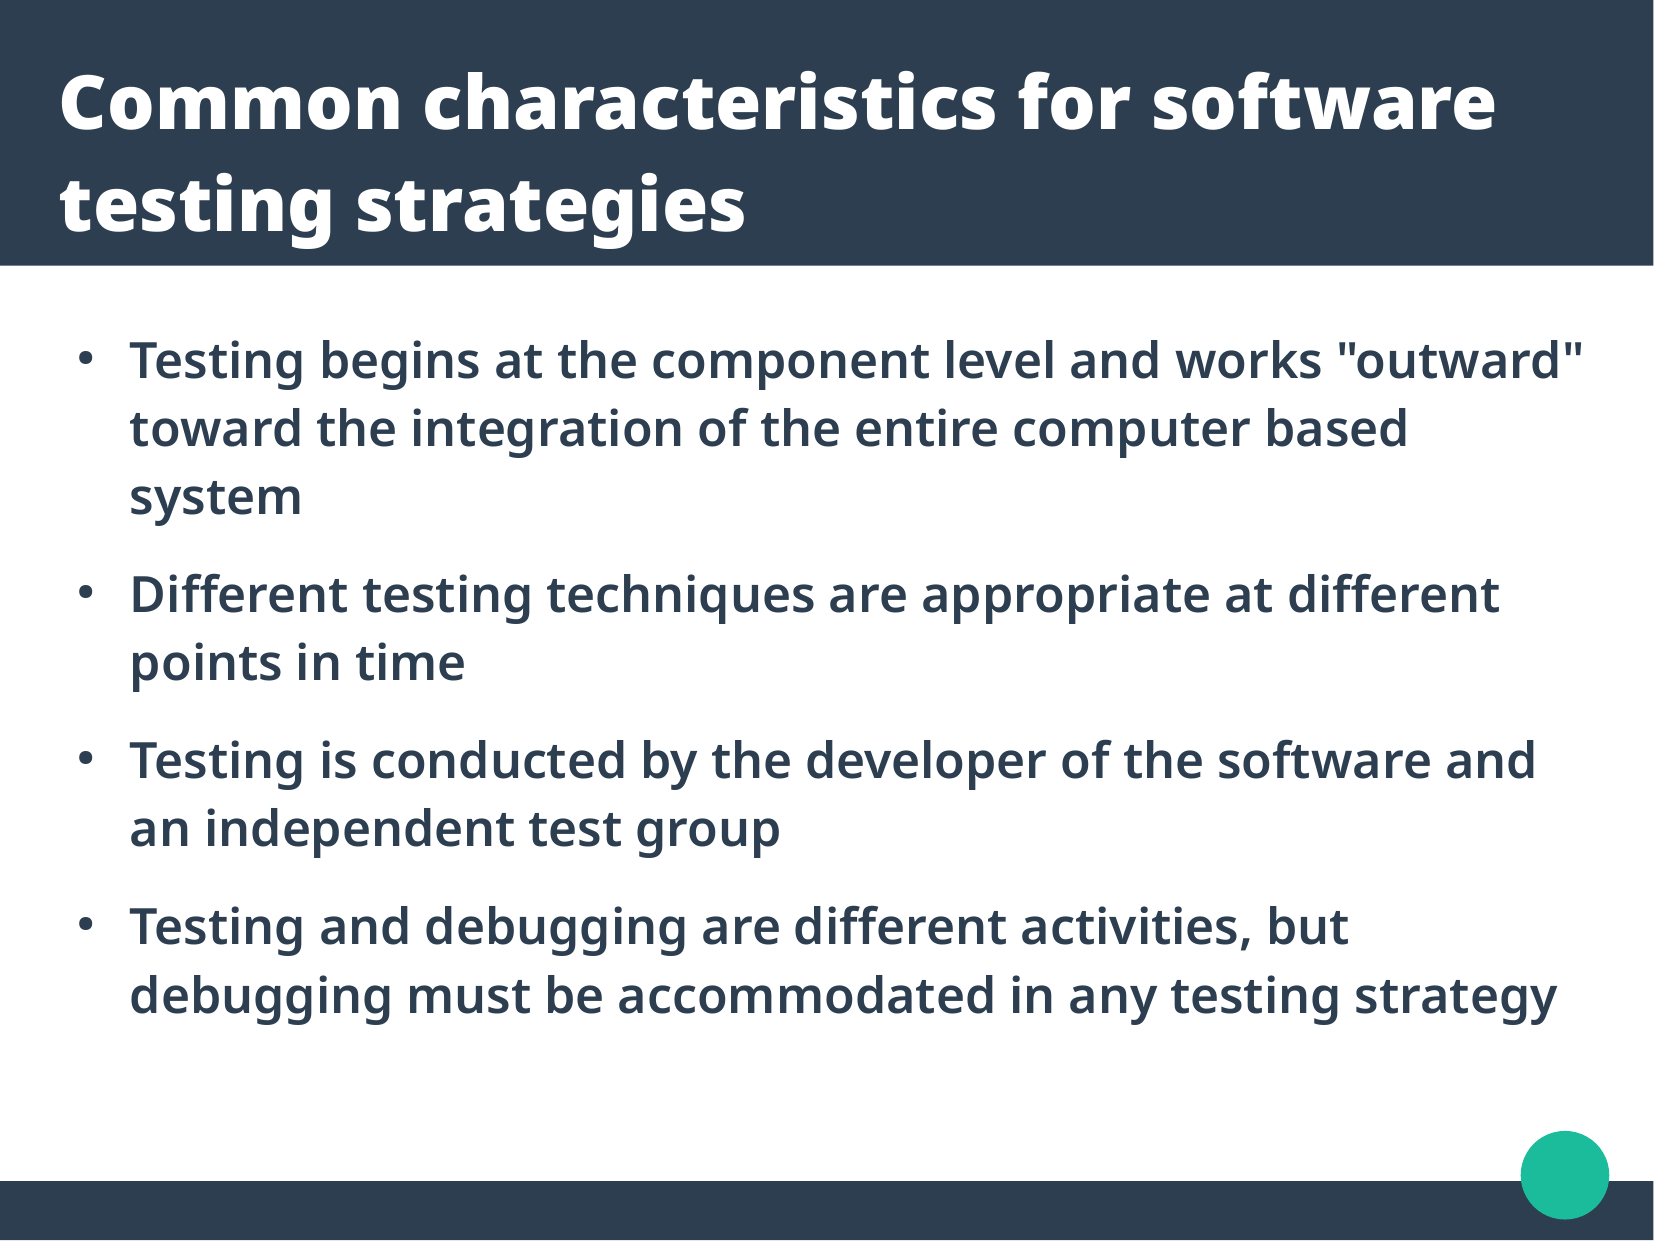

# Common characteristics for software testing strategies
Testing begins at the component level and works "outward" toward the integration of the entire computer based system
Different testing techniques are appropriate at different points in time
Testing is conducted by the developer of the software and an independent test group
Testing and debugging are different activities, but debugging must be accommodated in any testing strategy